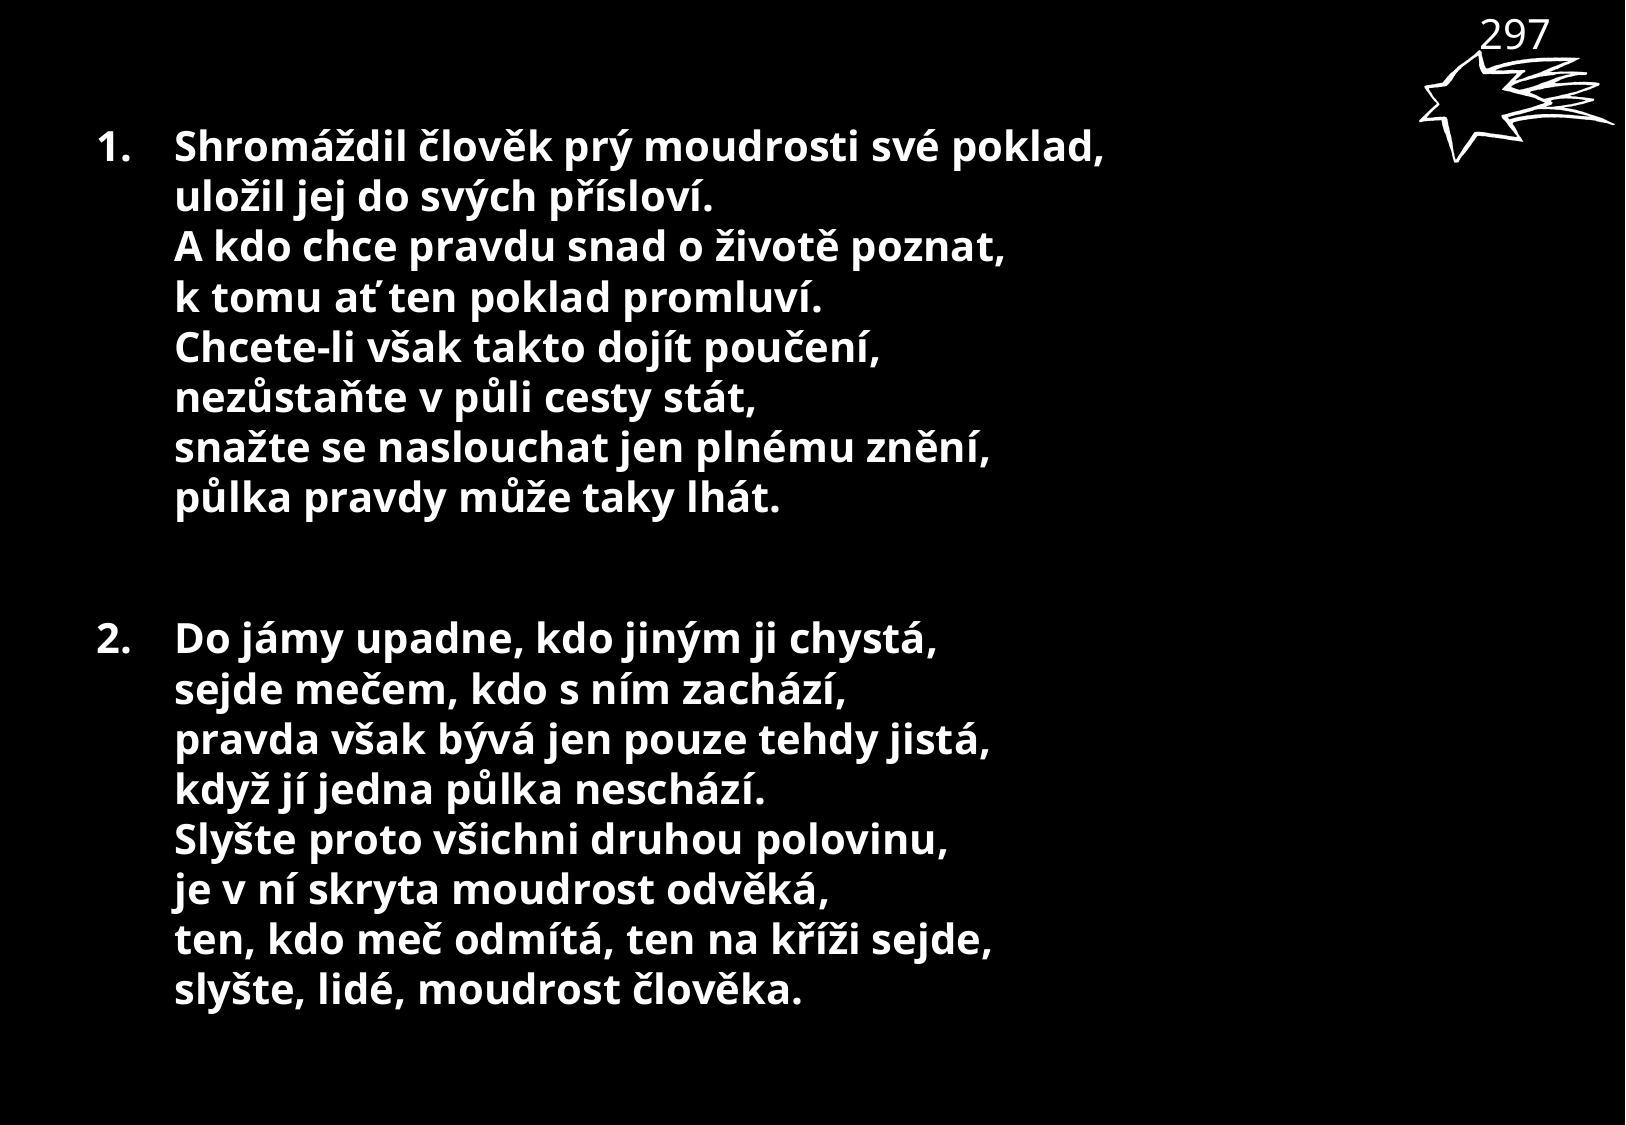

297
# Shromáždil člověk prý moudrosti své poklad, uložil jej do svých přísloví. A kdo chce pravdu snad o životě poznat, k tomu ať ten poklad promluví. Chcete-li však takto dojít poučení, nezůstaňte v půli cesty stát, snažte se naslouchat jen plnému znění, půlka pravdy může taky lhát.
2. 	Do jámy upadne, kdo jiným ji chystá,
sejde mečem, kdo s ním zachází,
pravda však bývá jen pouze tehdy jistá,
když jí jedna půlka neschází.
Slyšte proto všichni druhou polovinu,
je v ní skryta moudrost odvěká,
ten, kdo meč odmítá, ten na kříži sejde,
slyšte, lidé, moudrost člověka.